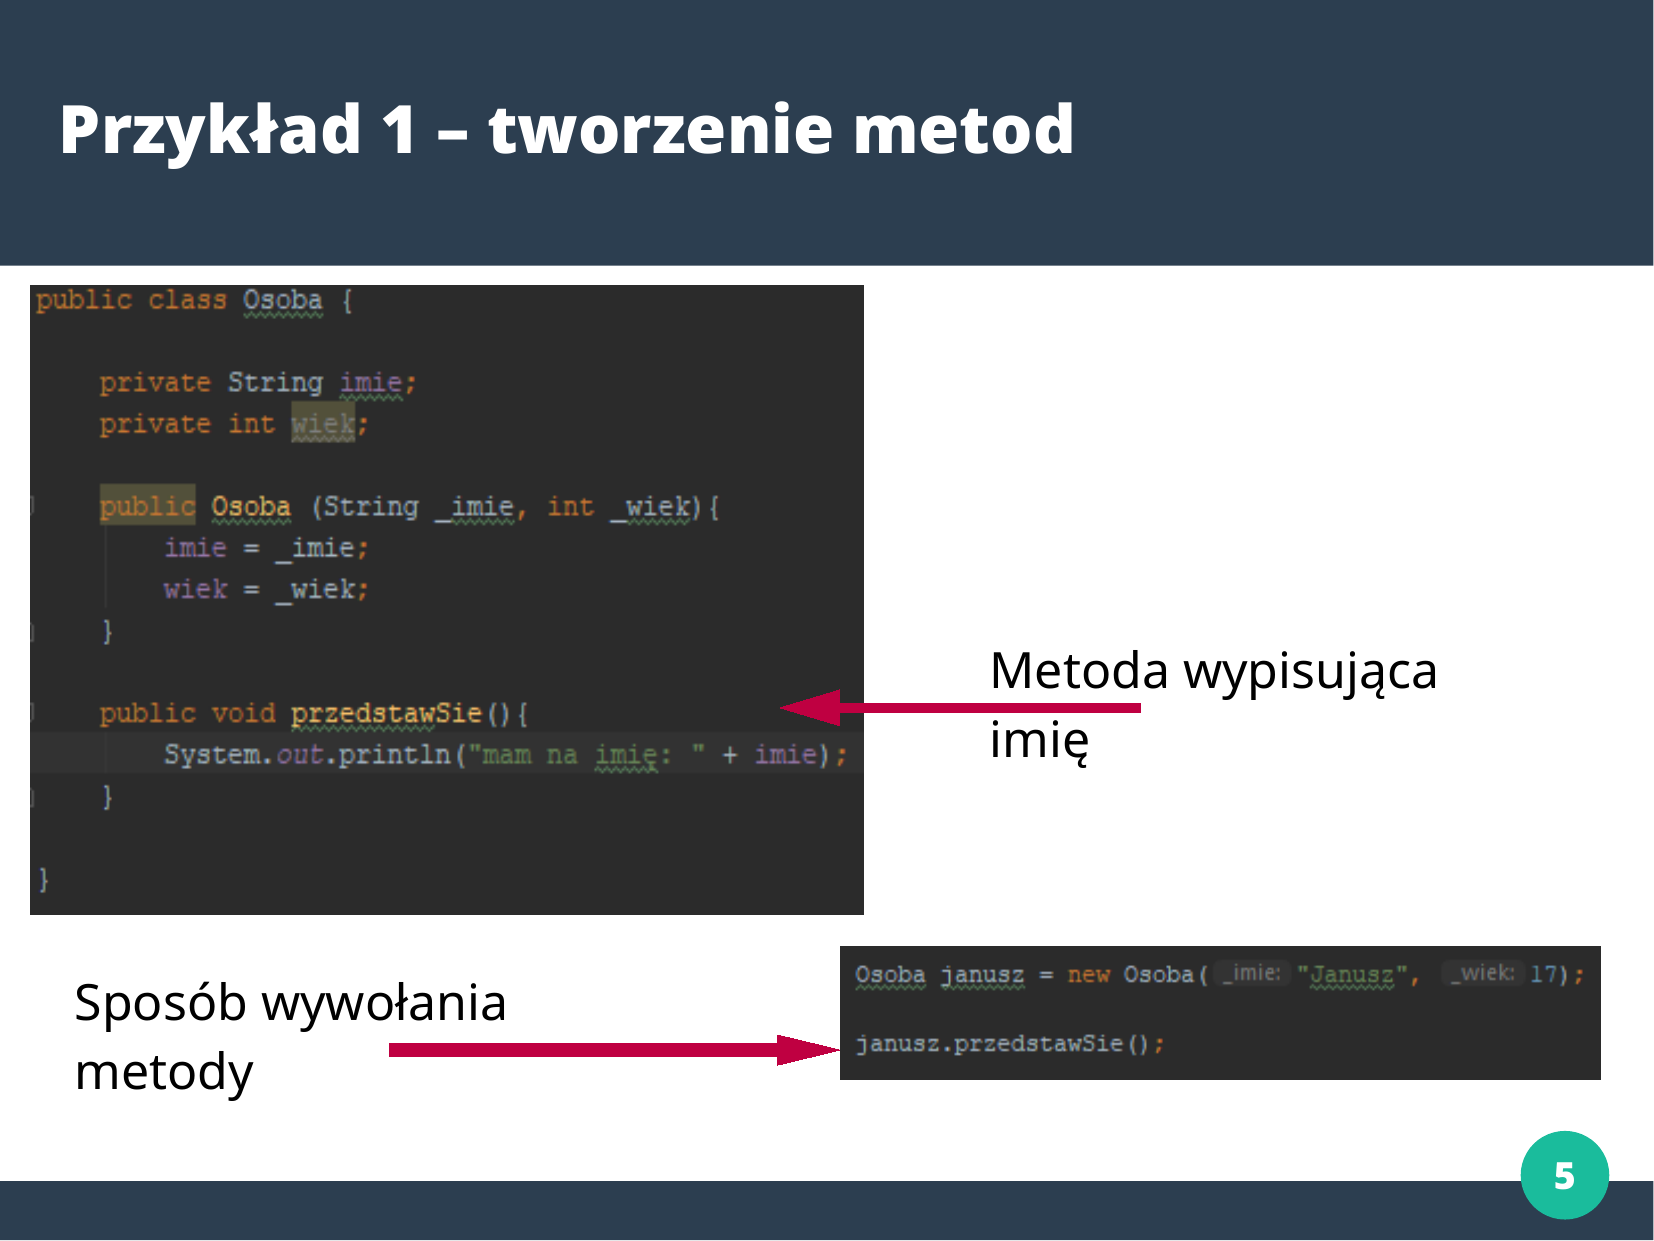

# Przykład 1 – tworzenie metod
Metoda wypisująca imię
Sposób wywołania metody
5